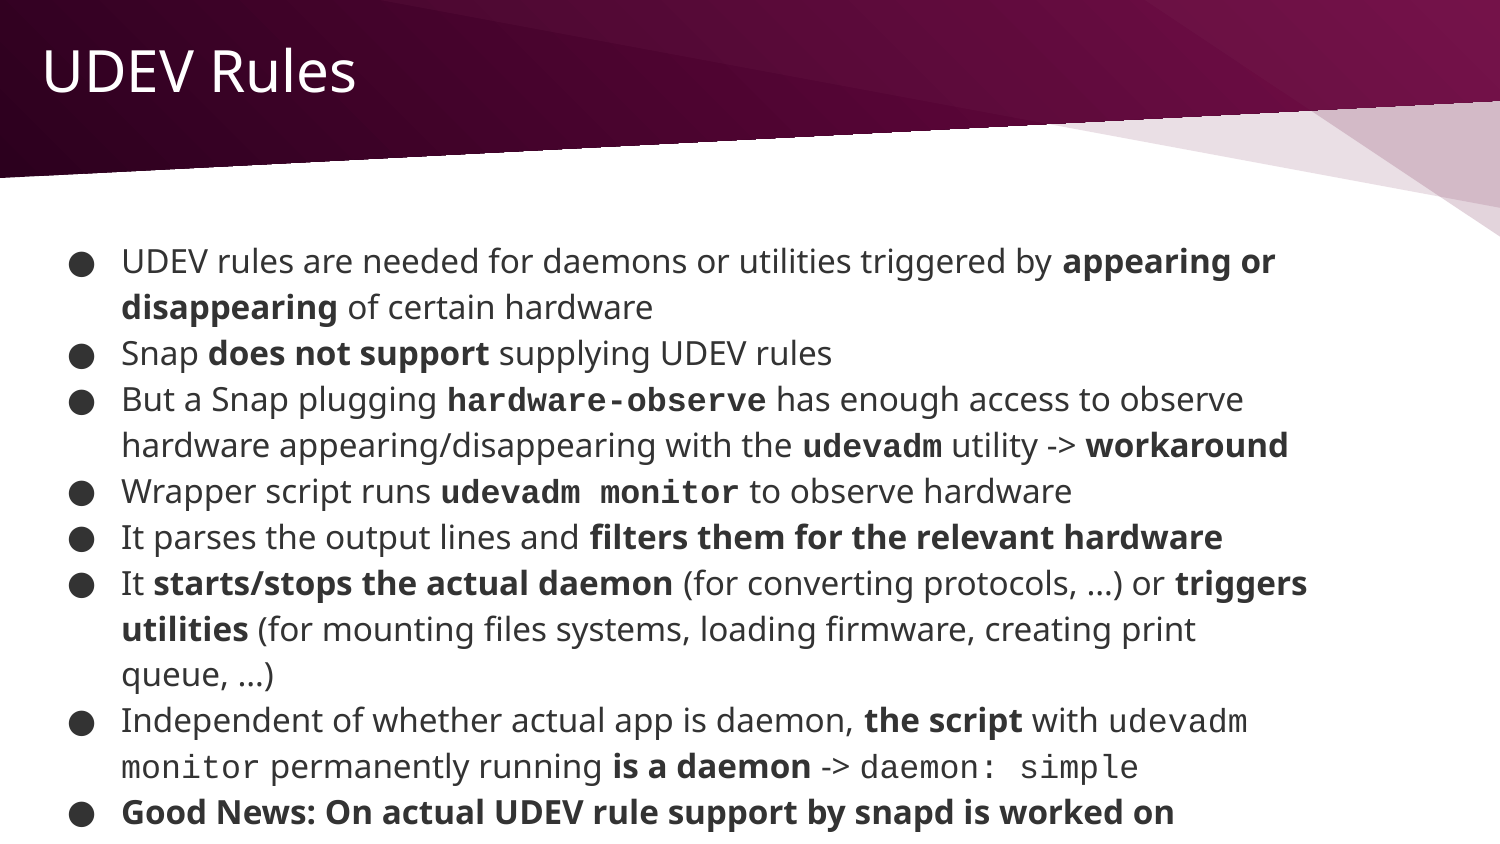

# UDEV Rules
UDEV rules are needed for daemons or utilities triggered by appearing or disappearing of certain hardware
Snap does not support supplying UDEV rules
But a Snap plugging hardware-observe has enough access to observe hardware appearing/disappearing with the udevadm utility -> workaround
Wrapper script runs udevadm monitor to observe hardware
It parses the output lines and filters them for the relevant hardware
It starts/stops the actual daemon (for converting protocols, …) or triggers utilities (for mounting files systems, loading firmware, creating print queue, …)
Independent of whether actual app is daemon, the script with udevadm monitor permanently running is a daemon -> daemon: simple
Good News: On actual UDEV rule support by snapd is worked on